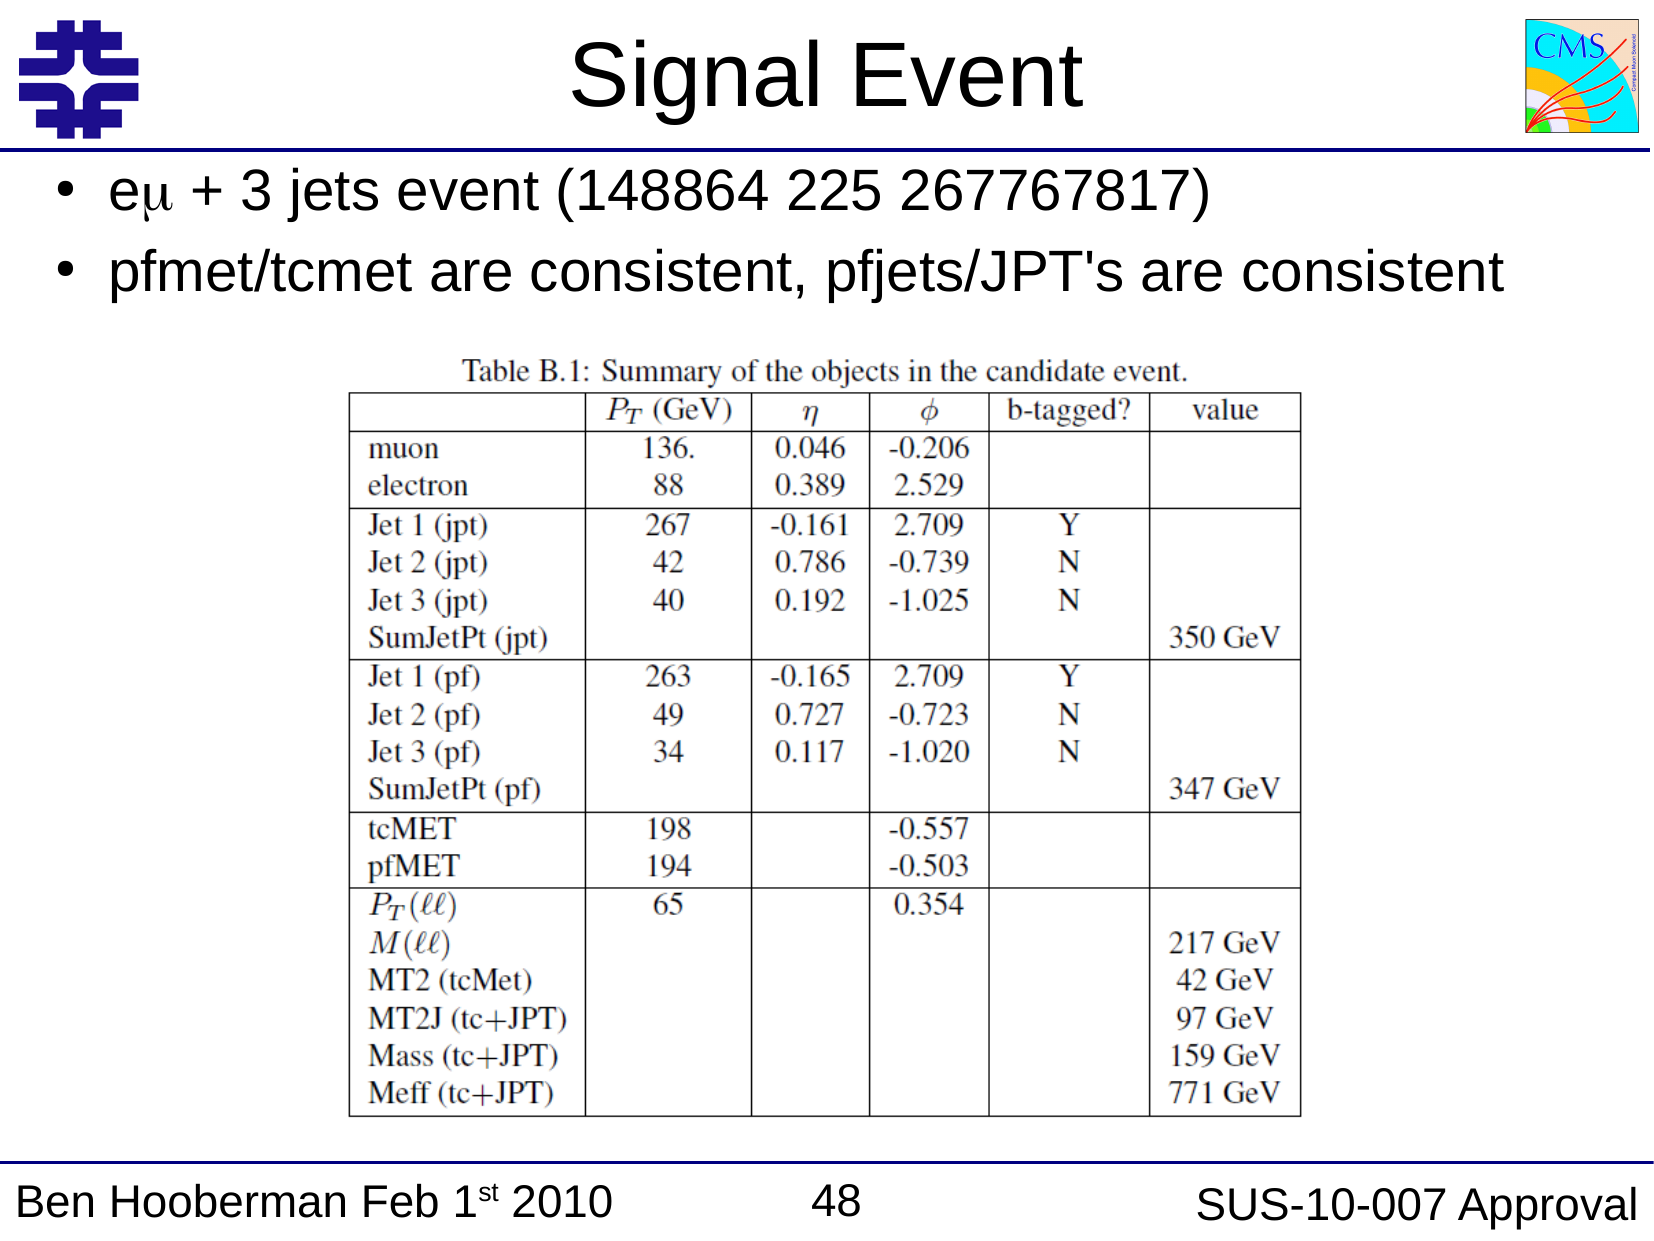

# Signal Event
em + 3 jets event (148864 225 267767817)
pfmet/tcmet are consistent, pfjets/JPT's are consistent
48